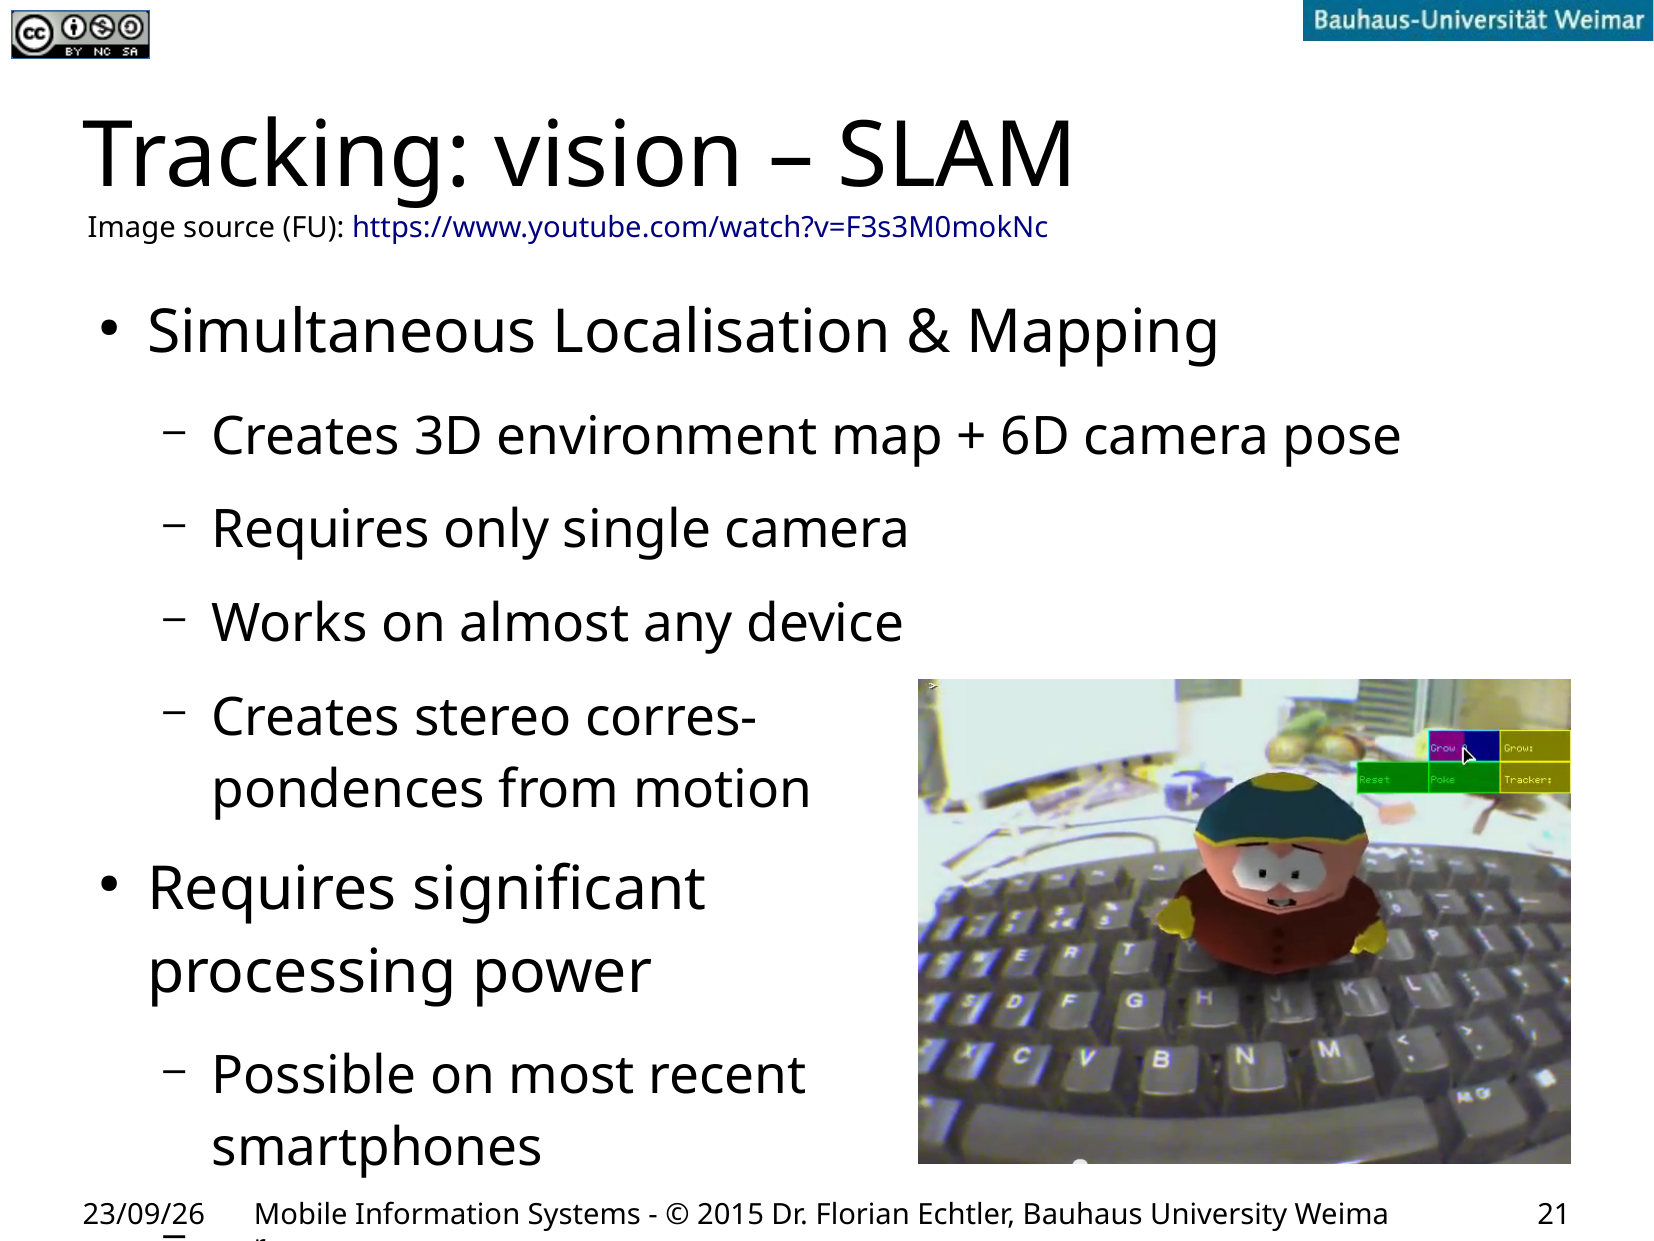

# Tracking: vision – SLAM
Image source (FU): https://www.youtube.com/watch?v=F3s3M0mokNc
Simultaneous Localisation & Mapping
Creates 3D environment map + 6D camera pose
Requires only single camera
Works on almost any device
Creates stereo corres- pondences from motion
Requires significant processing power
Possible on most recent smartphones
Mobile Information Systems - © 2015 Dr. Florian Echtler, Bauhaus University Weimar
21